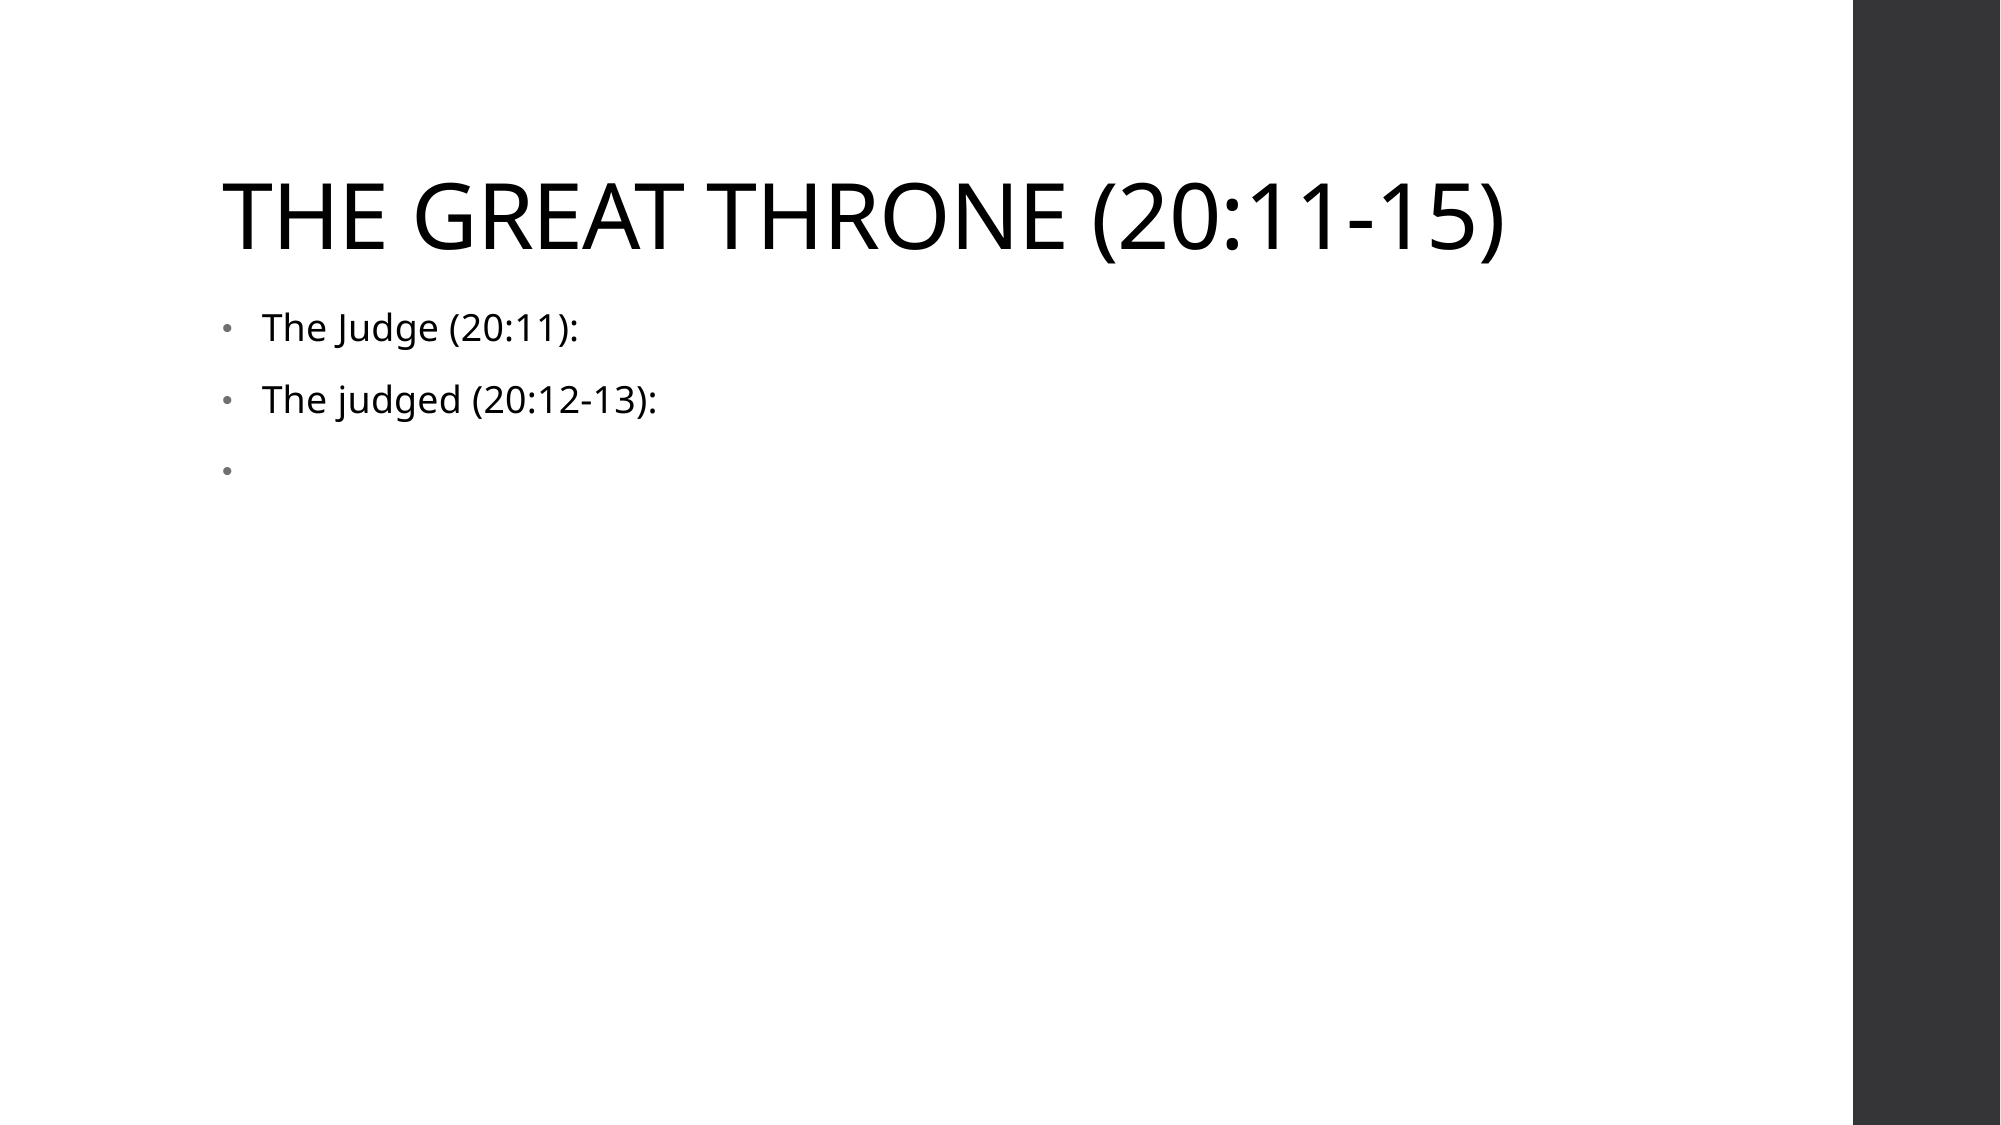

# THE GREAT THRONE (20:11-15)
 The Judge (20:11):
 The judged (20:12-13):